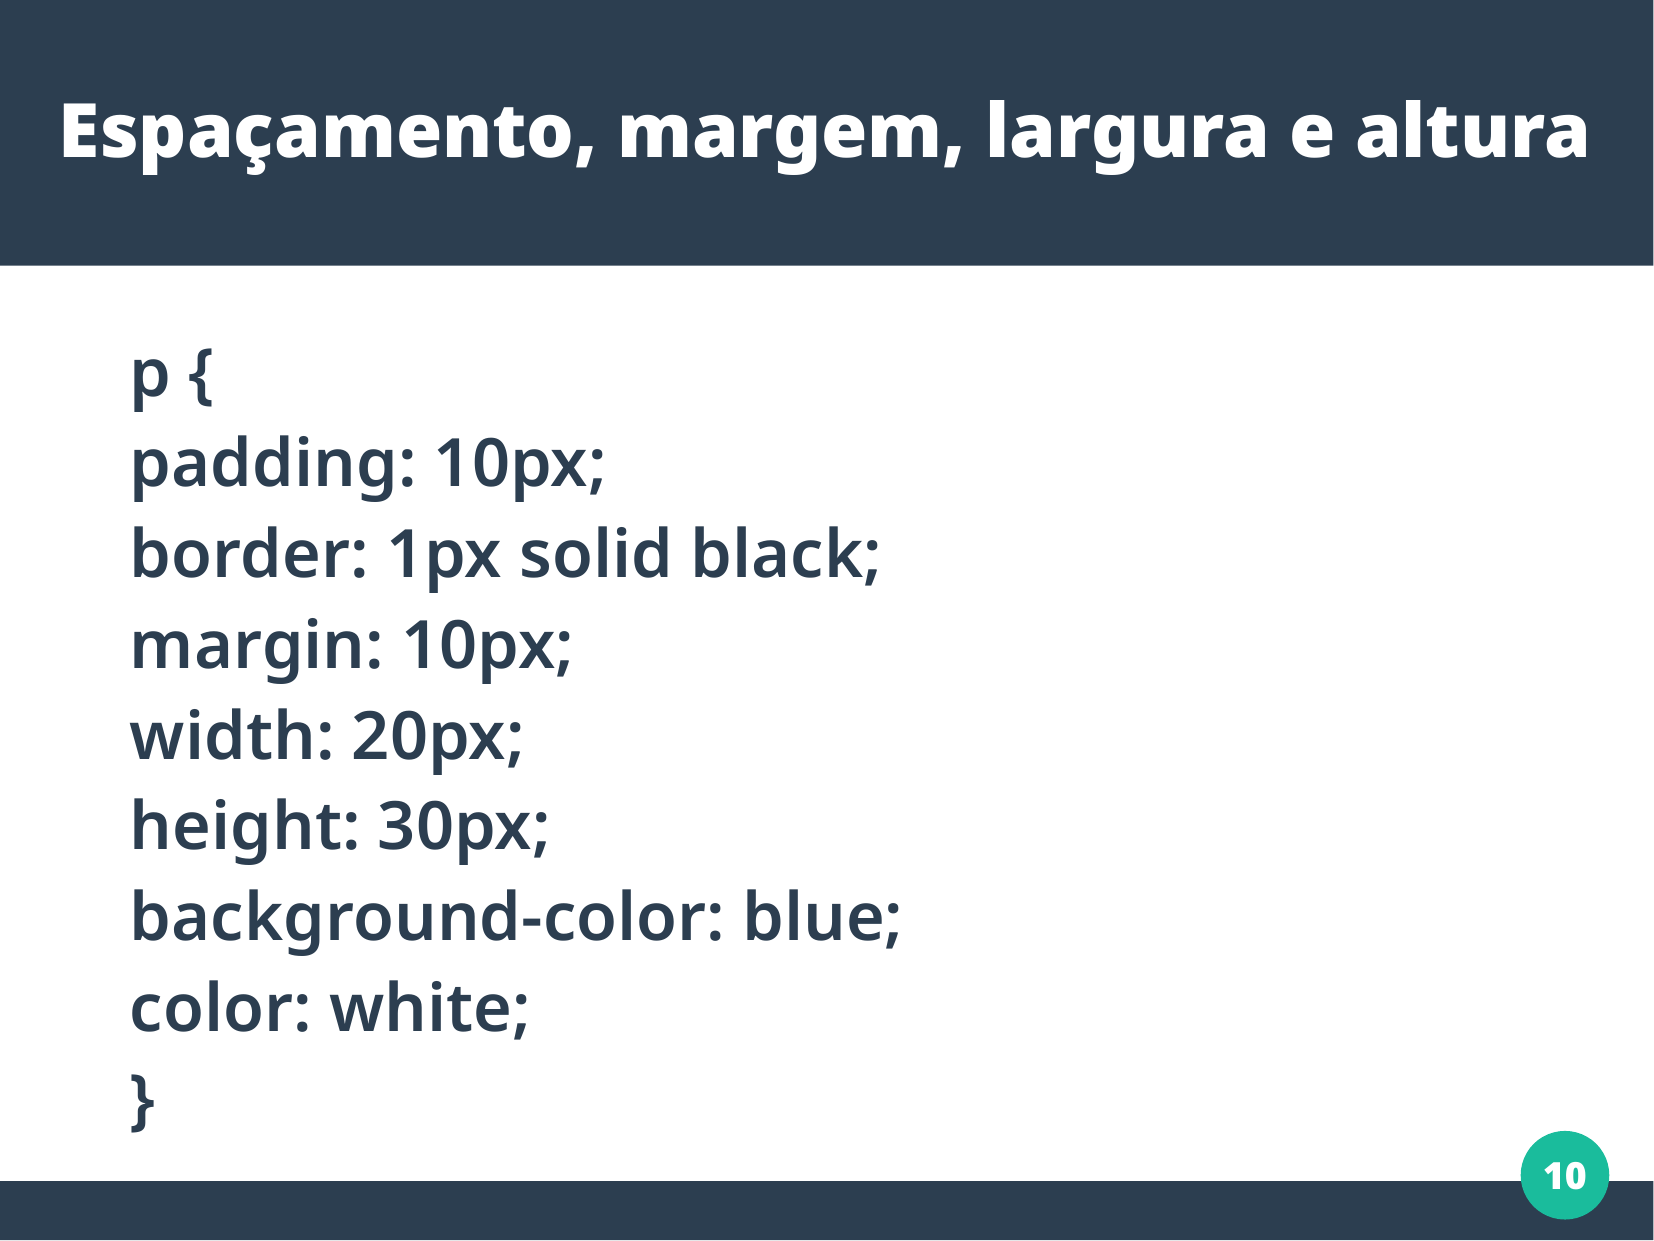

# Espaçamento, margem, largura e altura
p {
padding: 10px;
border: 1px solid black;
margin: 10px;
width: 20px;
height: 30px;
background-color: blue;
color: white;
}
10